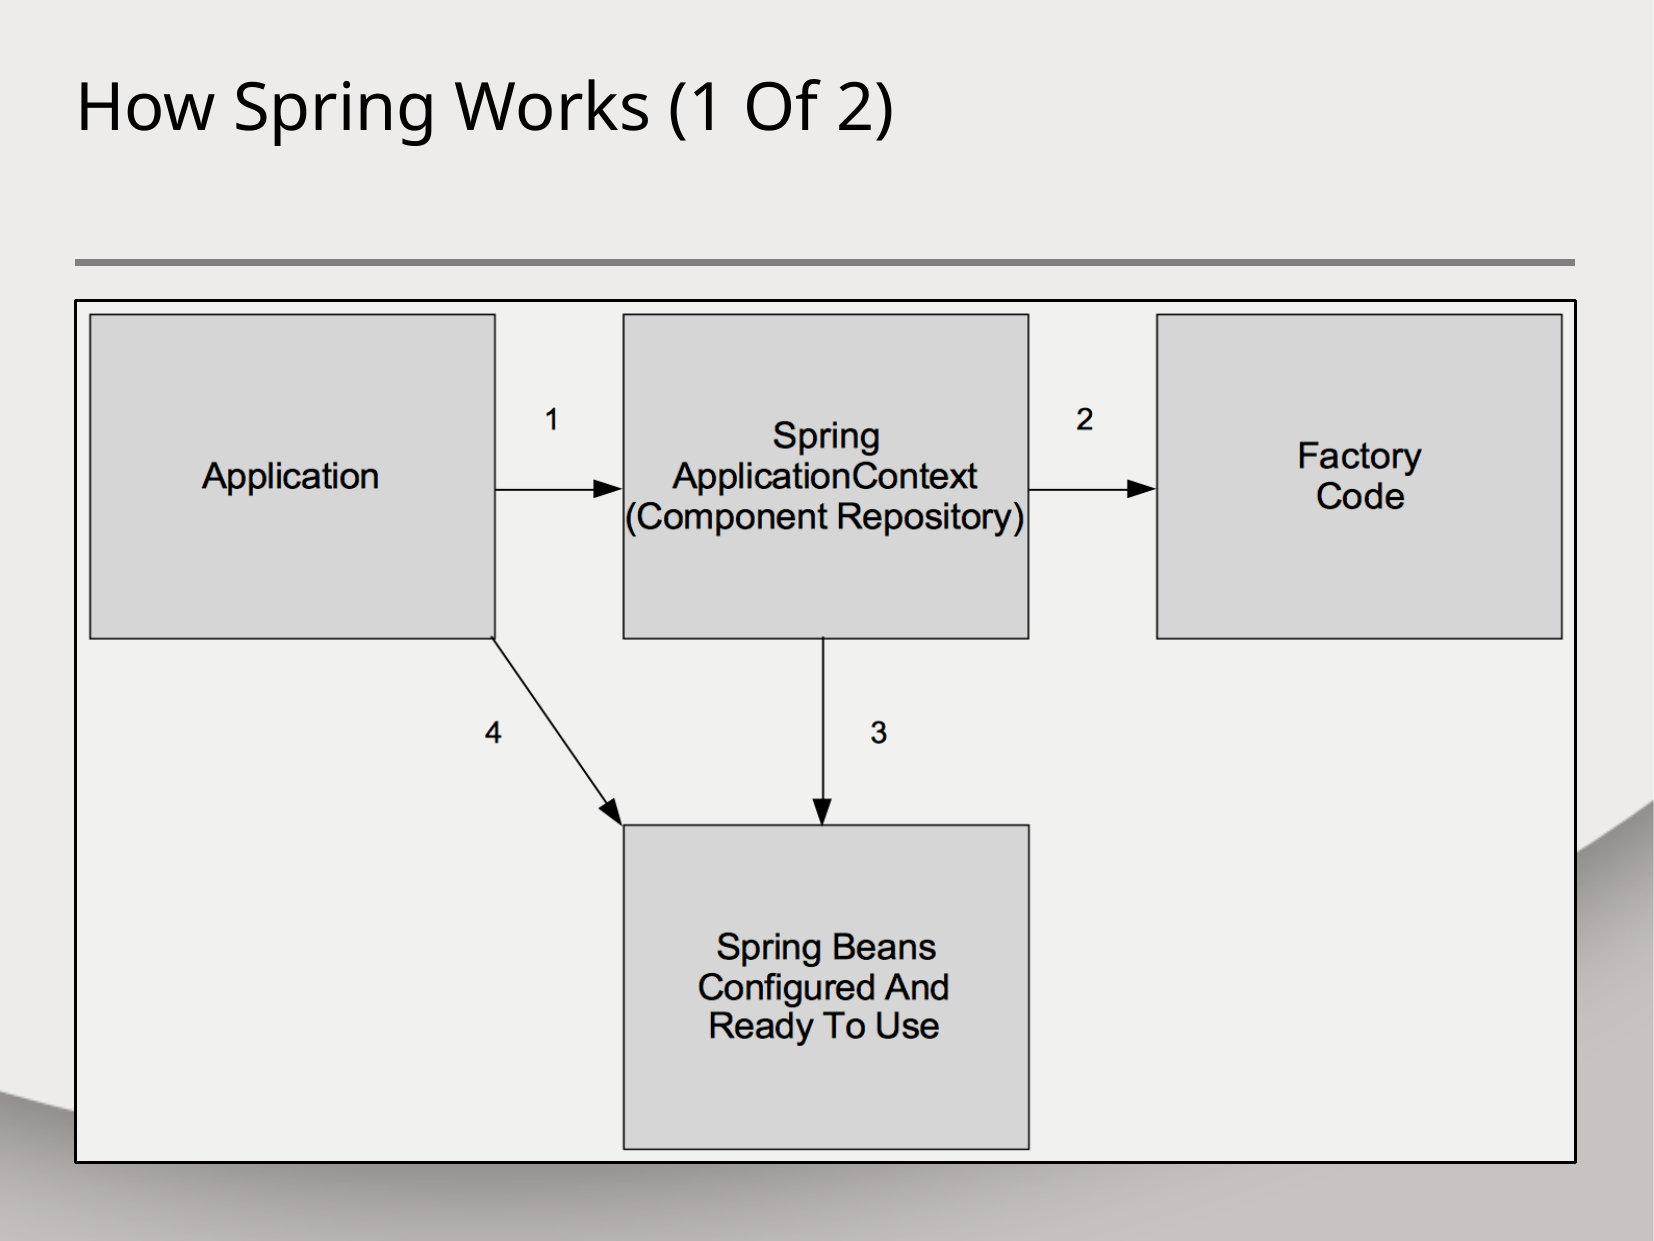

# How Spring Works (1 Of 2)